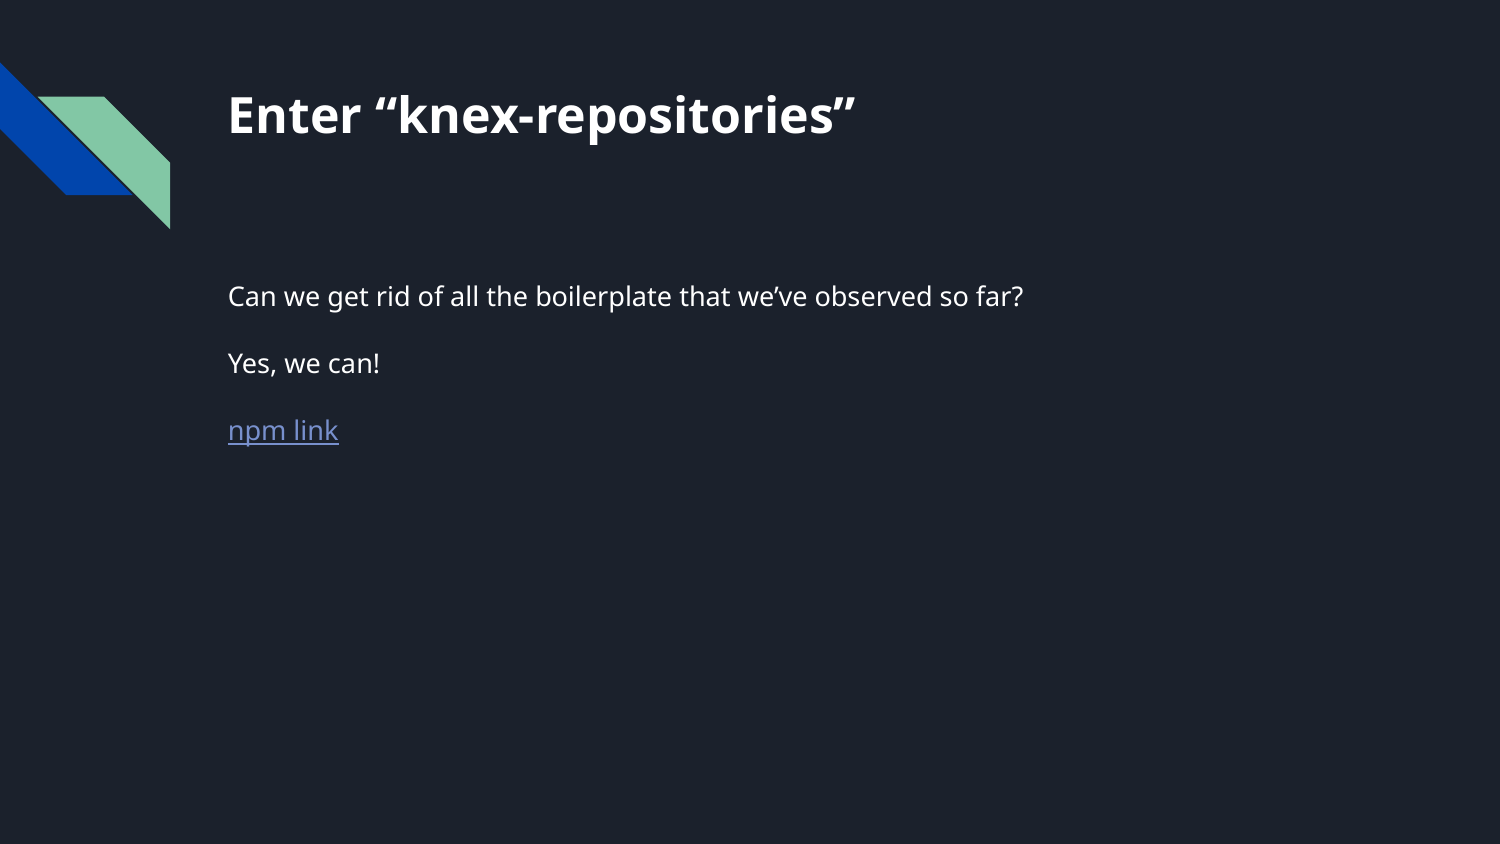

# Enter “knex-repositories”
Can we get rid of all the boilerplate that we’ve observed so far?
Yes, we can!
npm link